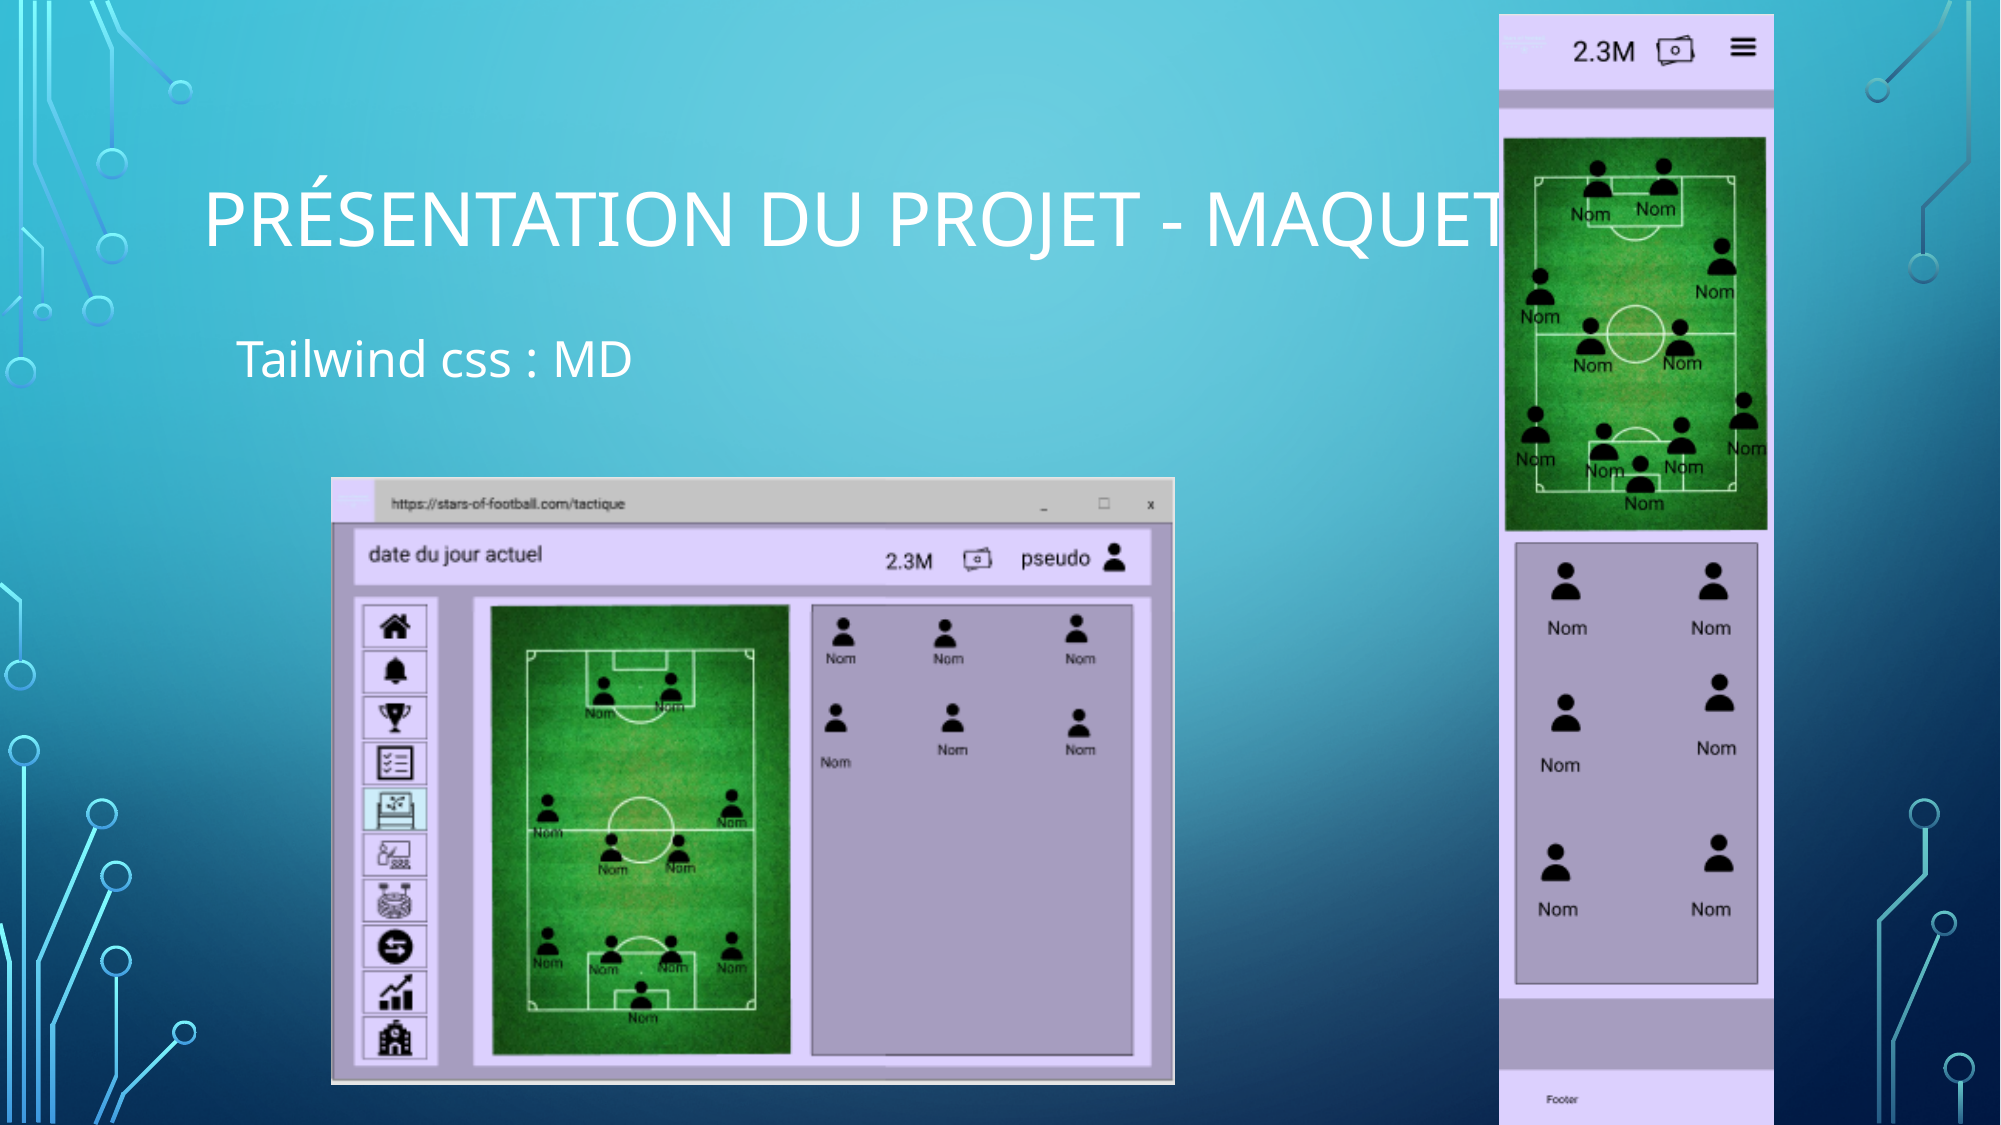

# Présentation du projet - maquette
Tailwind css : MD